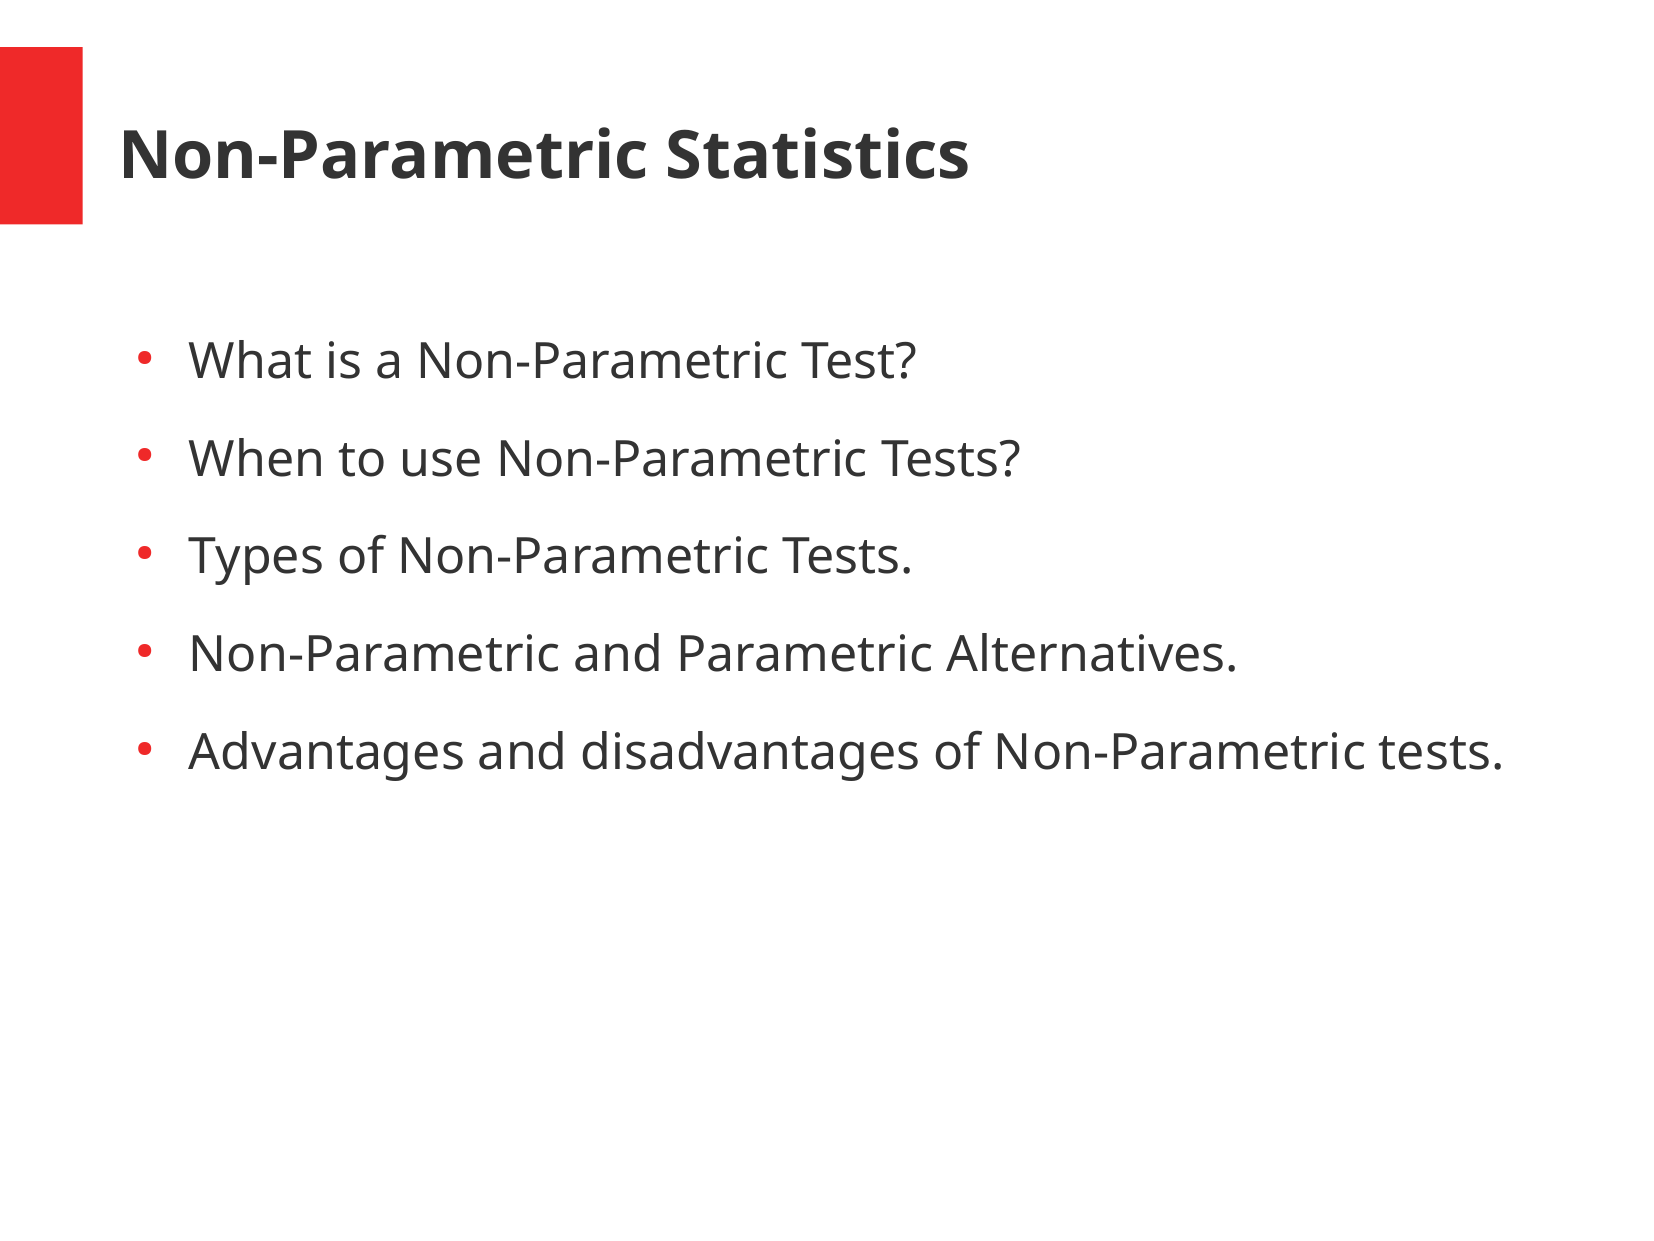

# Non-Parametric Statistics
What is a Non-Parametric Test?
When to use Non-Parametric Tests?
Types of Non-Parametric Tests.
Non-Parametric and Parametric Alternatives.
Advantages and disadvantages of Non-Parametric tests.